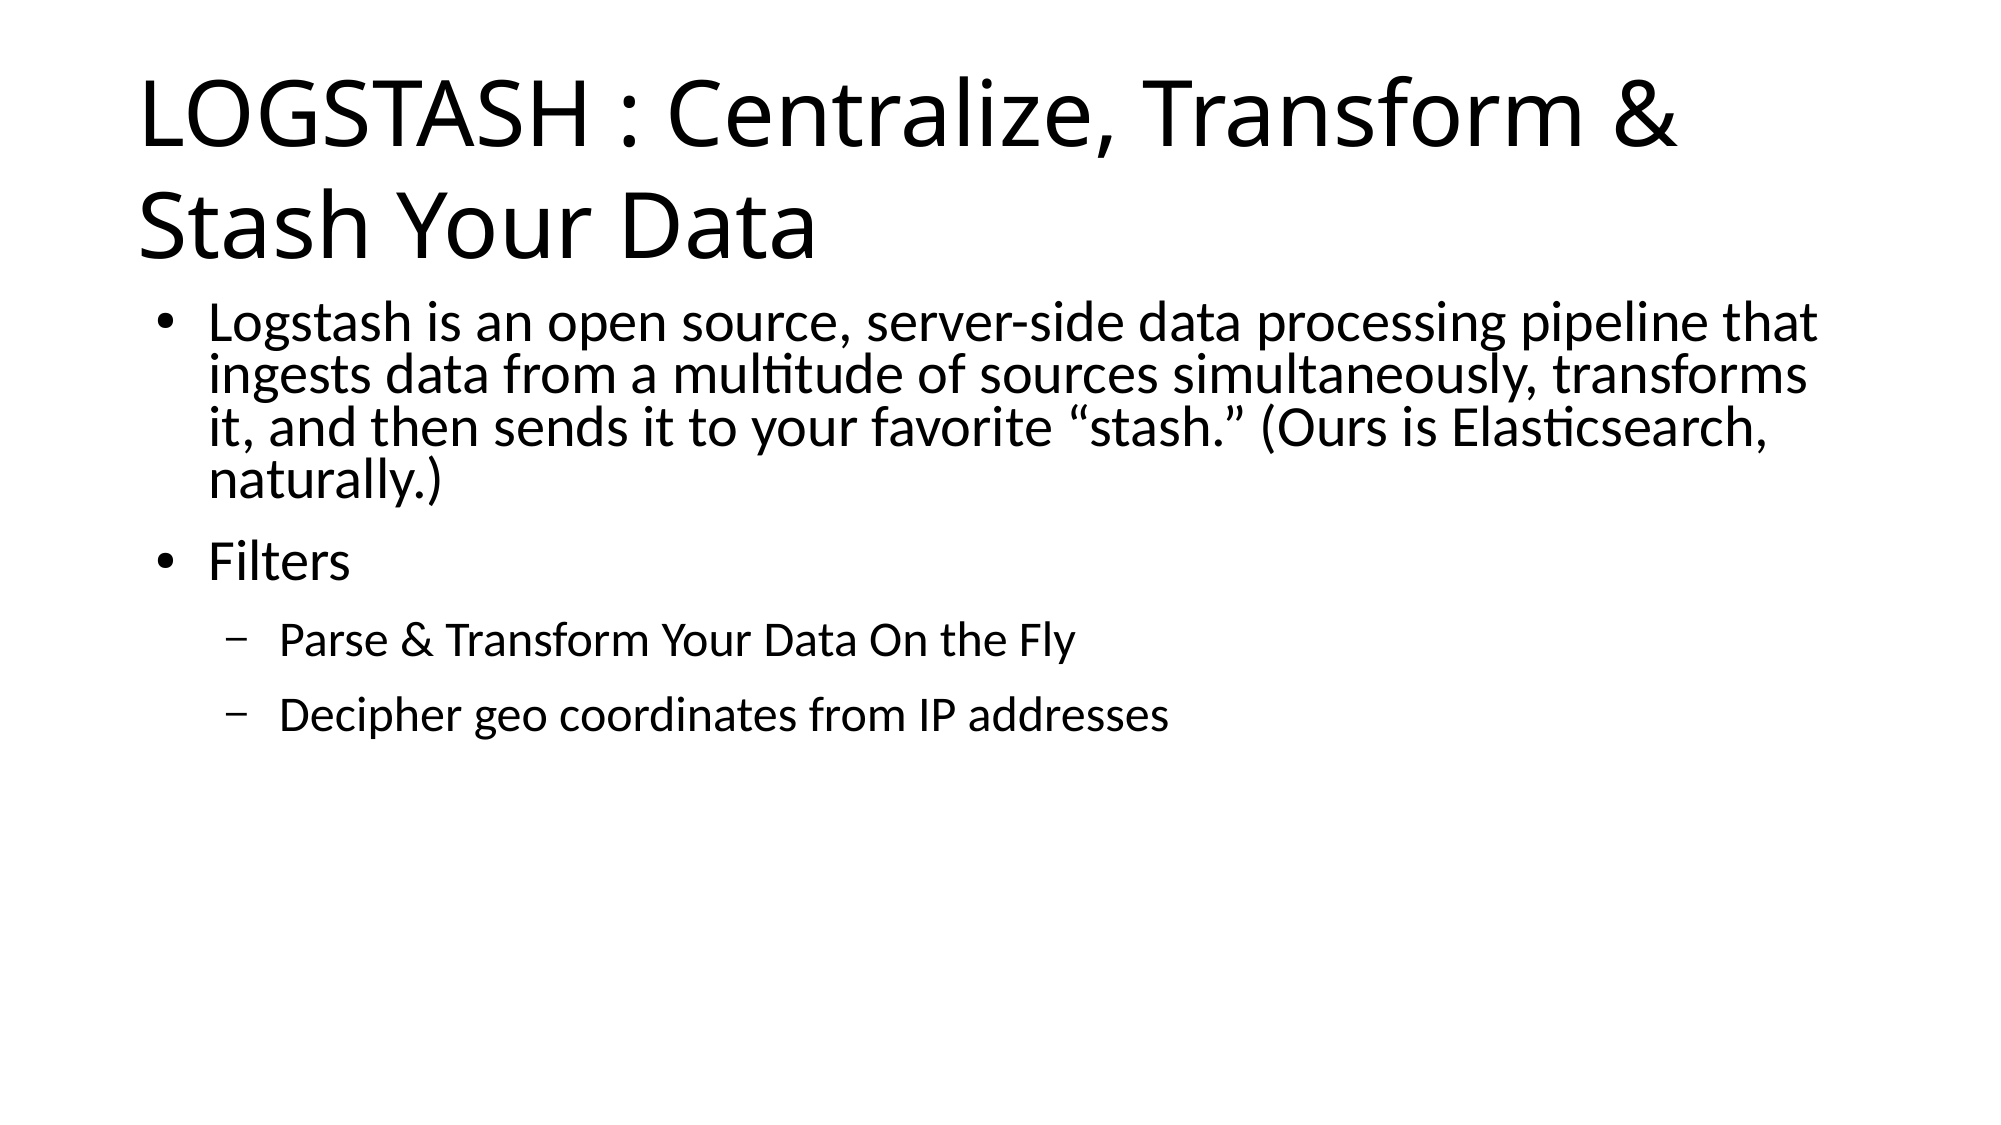

# LOGSTASH : Centralize, Transform & Stash Your Data
Logstash is an open source, server-side data processing pipeline that ingests data from a multitude of sources simultaneously, transforms it, and then sends it to your favorite “stash.” (Ours is Elasticsearch, naturally.)
Filters
Parse & Transform Your Data On the Fly
Decipher geo coordinates from IP addresses